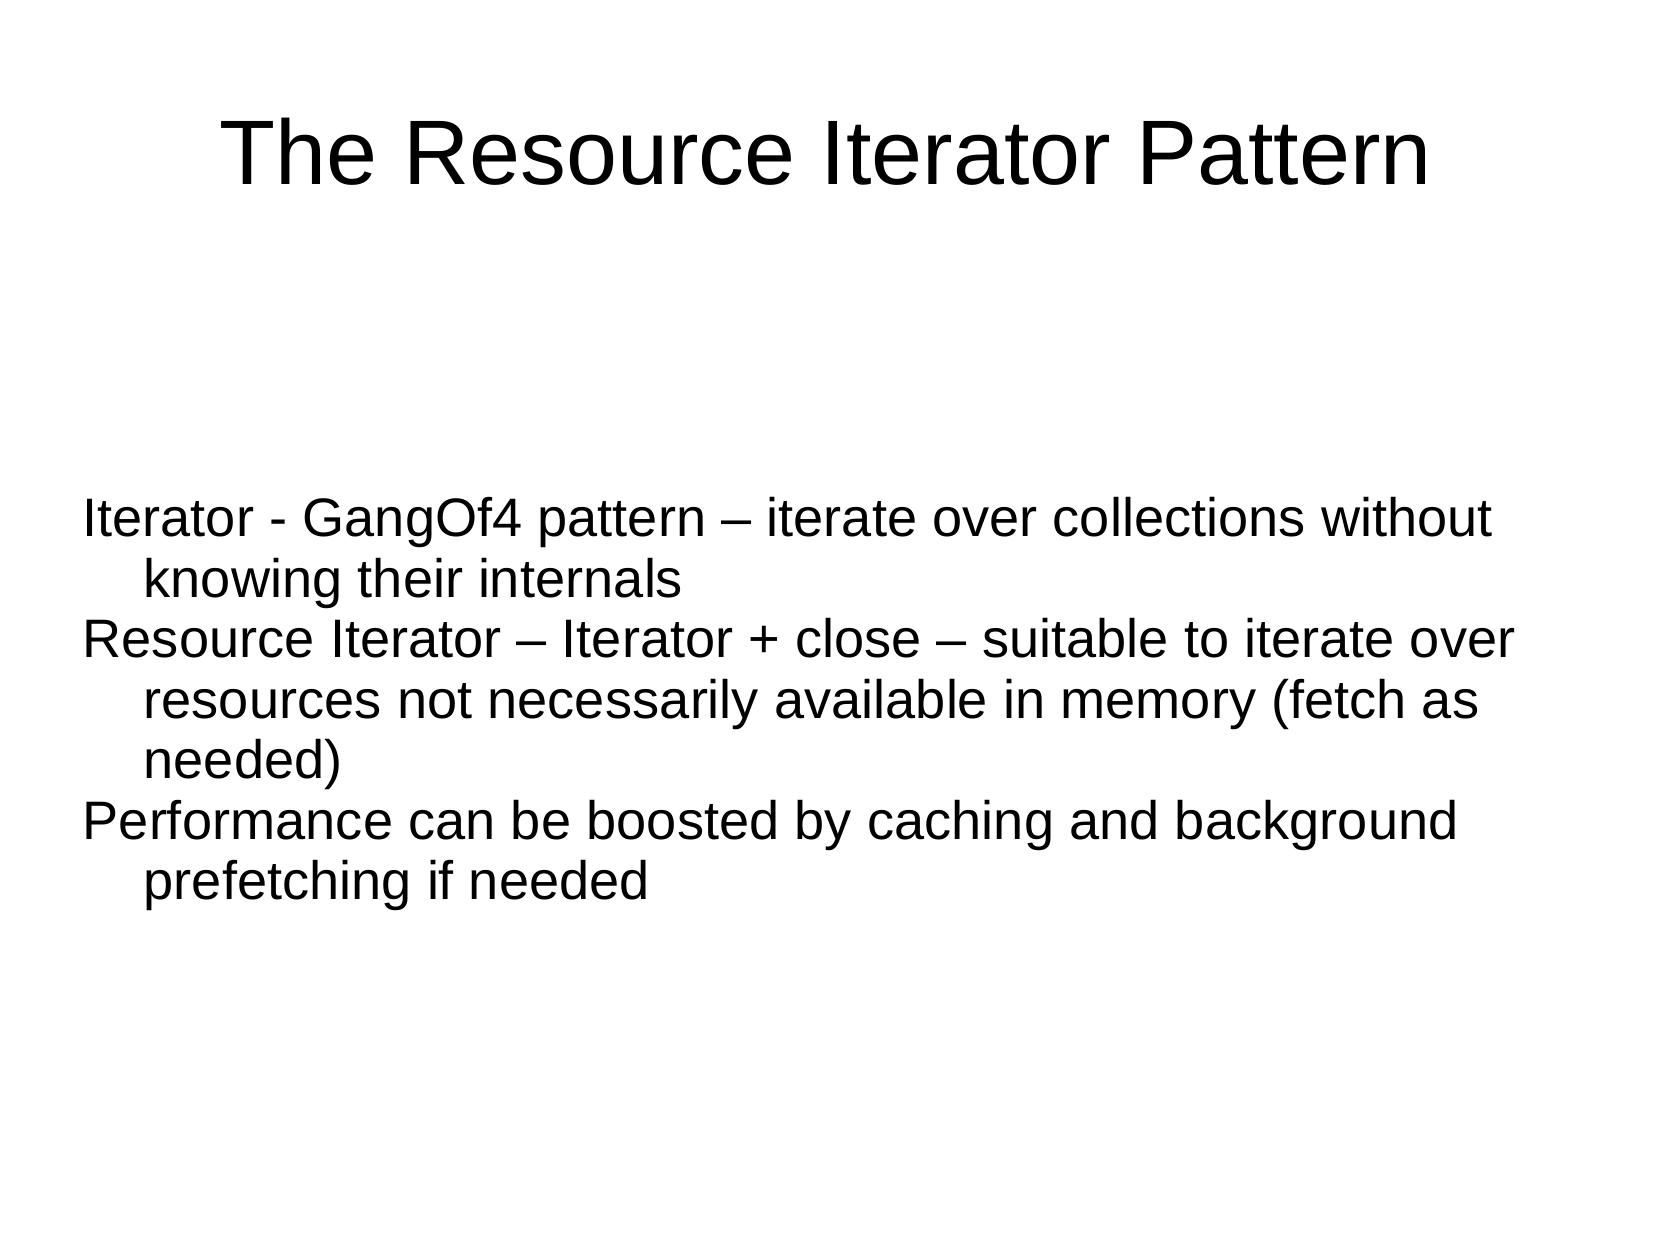

# The Resource Iterator Pattern
Iterator - GangOf4 pattern – iterate over collections without knowing their internals
Resource Iterator – Iterator + close – suitable to iterate over resources not necessarily available in memory (fetch as needed)
Performance can be boosted by caching and background prefetching if needed